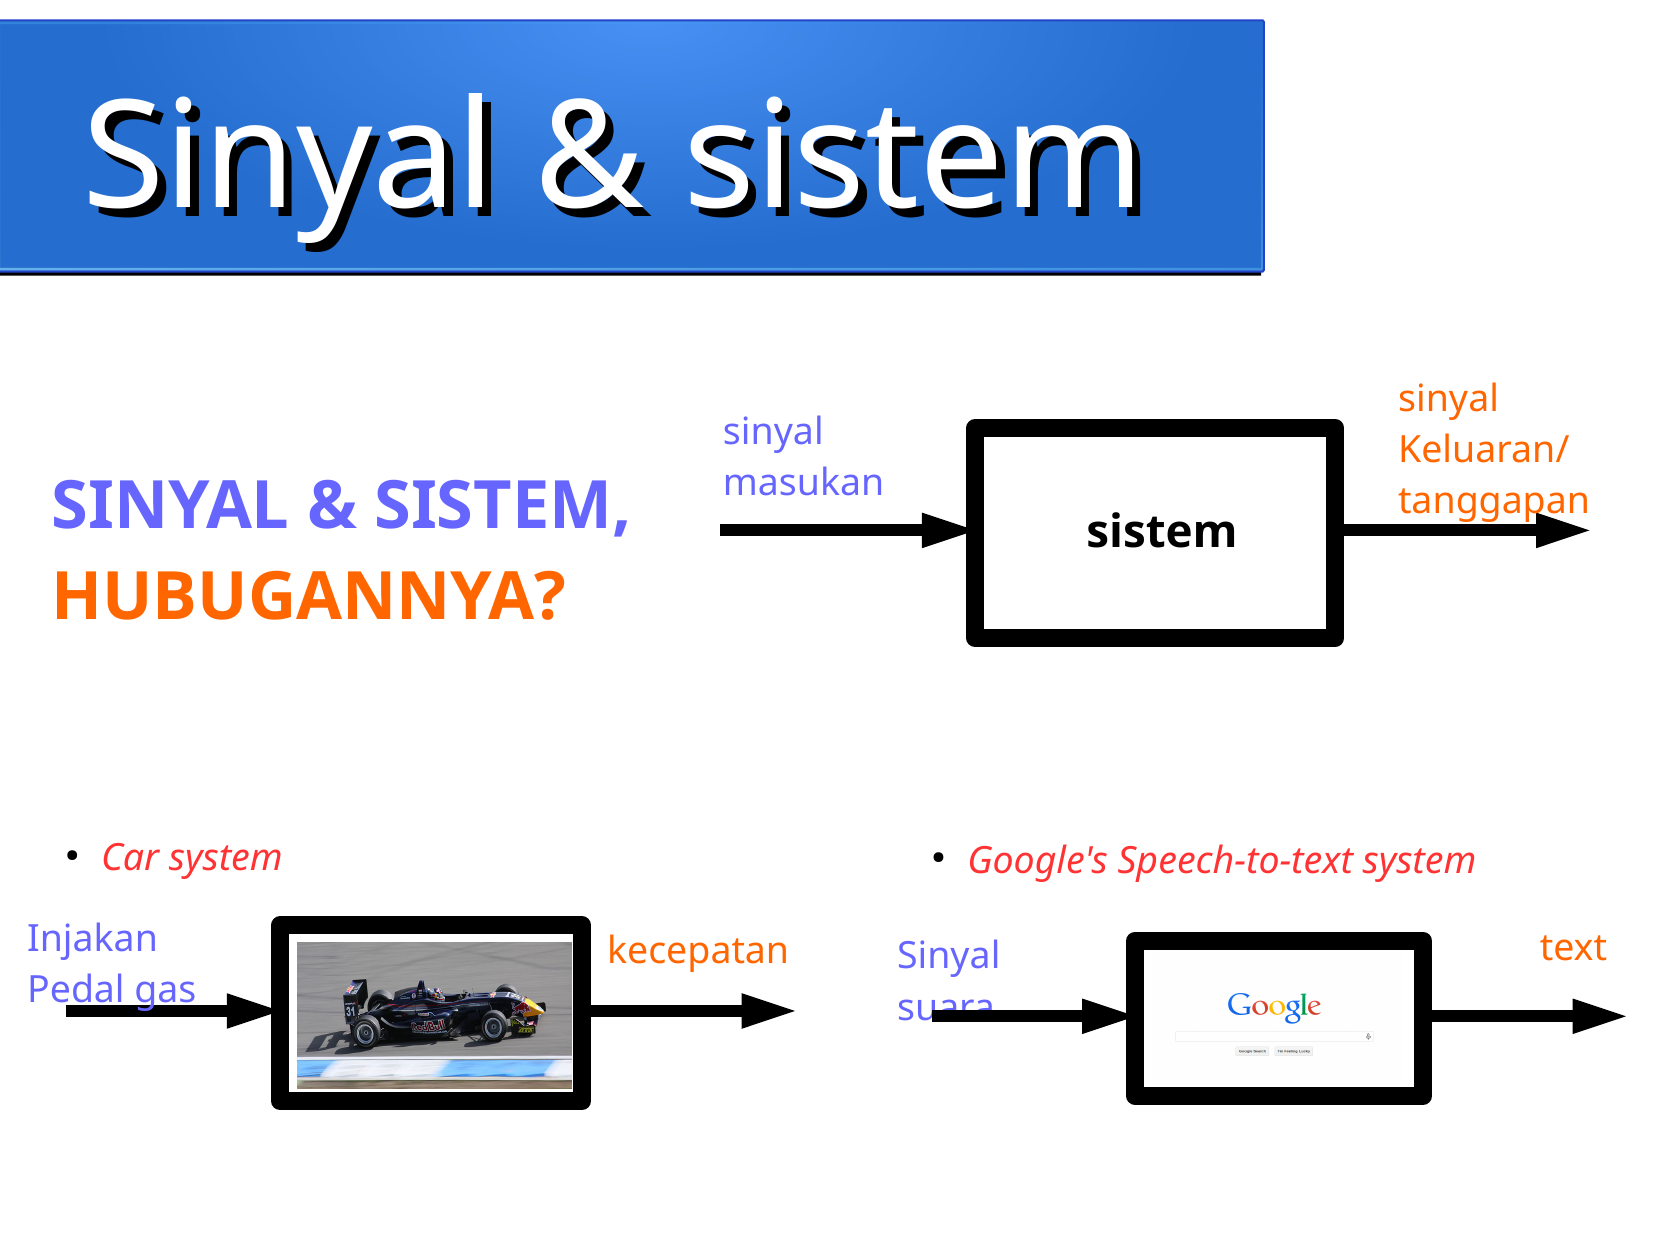

# Sinyal & sistem
sinyal
Keluaran/
tanggapan
sinyal
masukan
sistem
SINYAL & SISTEM,
HUBUGANNYA?
Car system
Google's Speech-to-text system
Injakan
Pedal gas
text
kecepatan
Sinyal suara